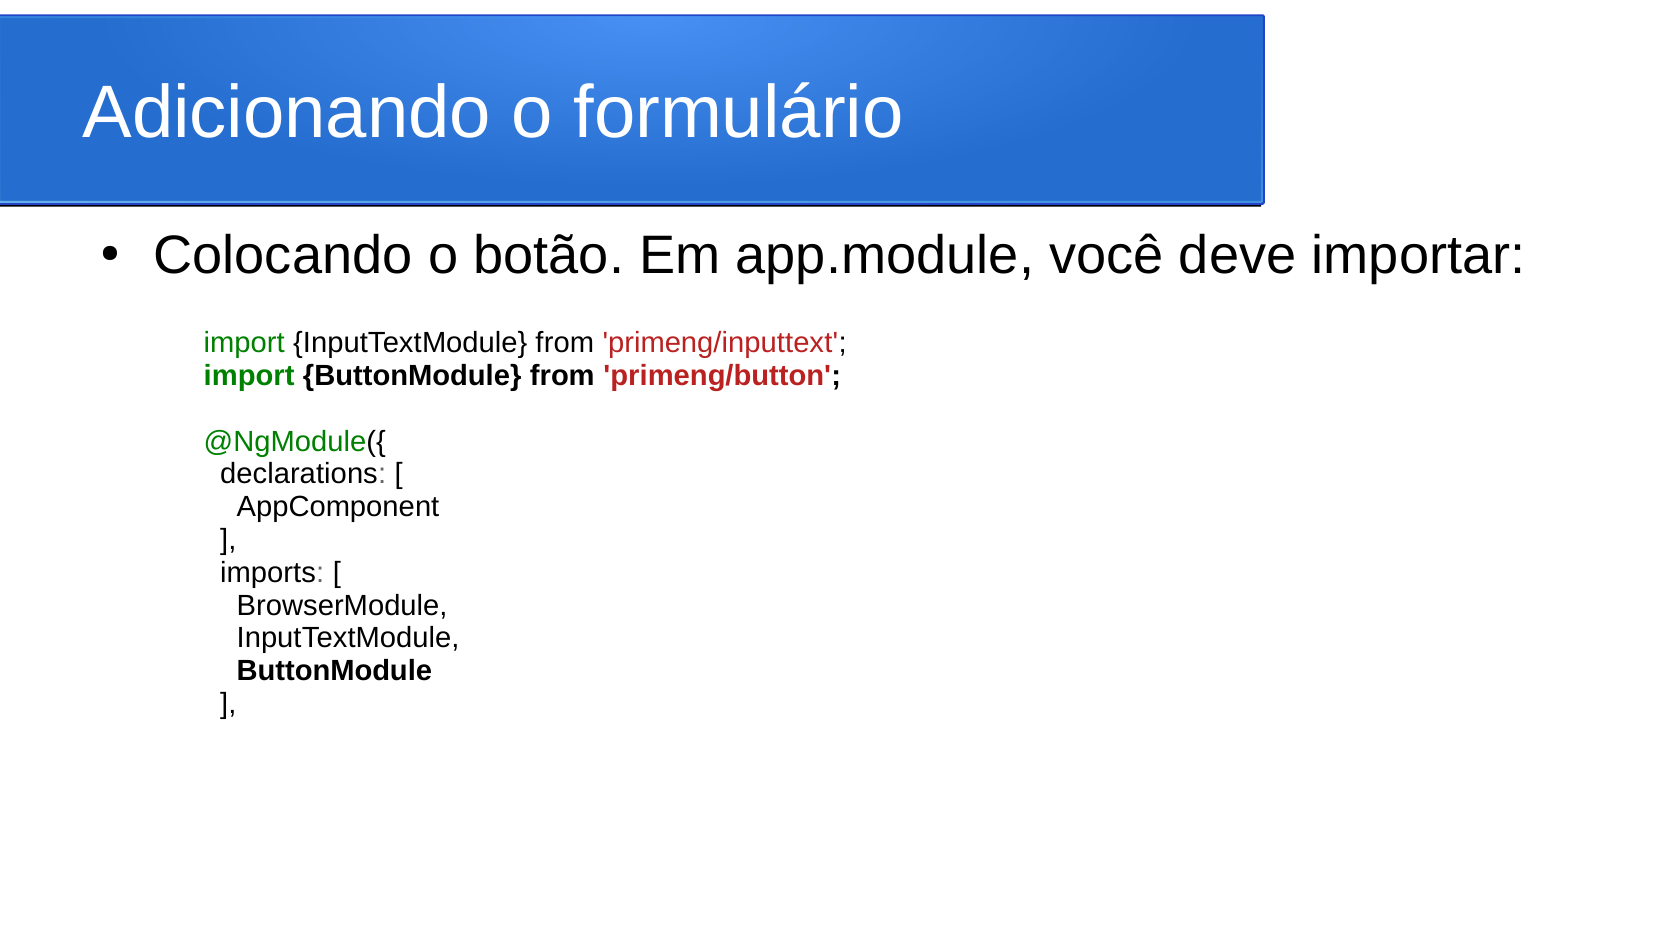

# Adicionando o formulário
Colocando o botão. Em app.module, você deve importar:
import {InputTextModule} from 'primeng/inputtext';
import {ButtonModule} from 'primeng/button';
@NgModule({
 declarations: [
 AppComponent
 ],
 imports: [
 BrowserModule,
 InputTextModule,
 ButtonModule
 ],